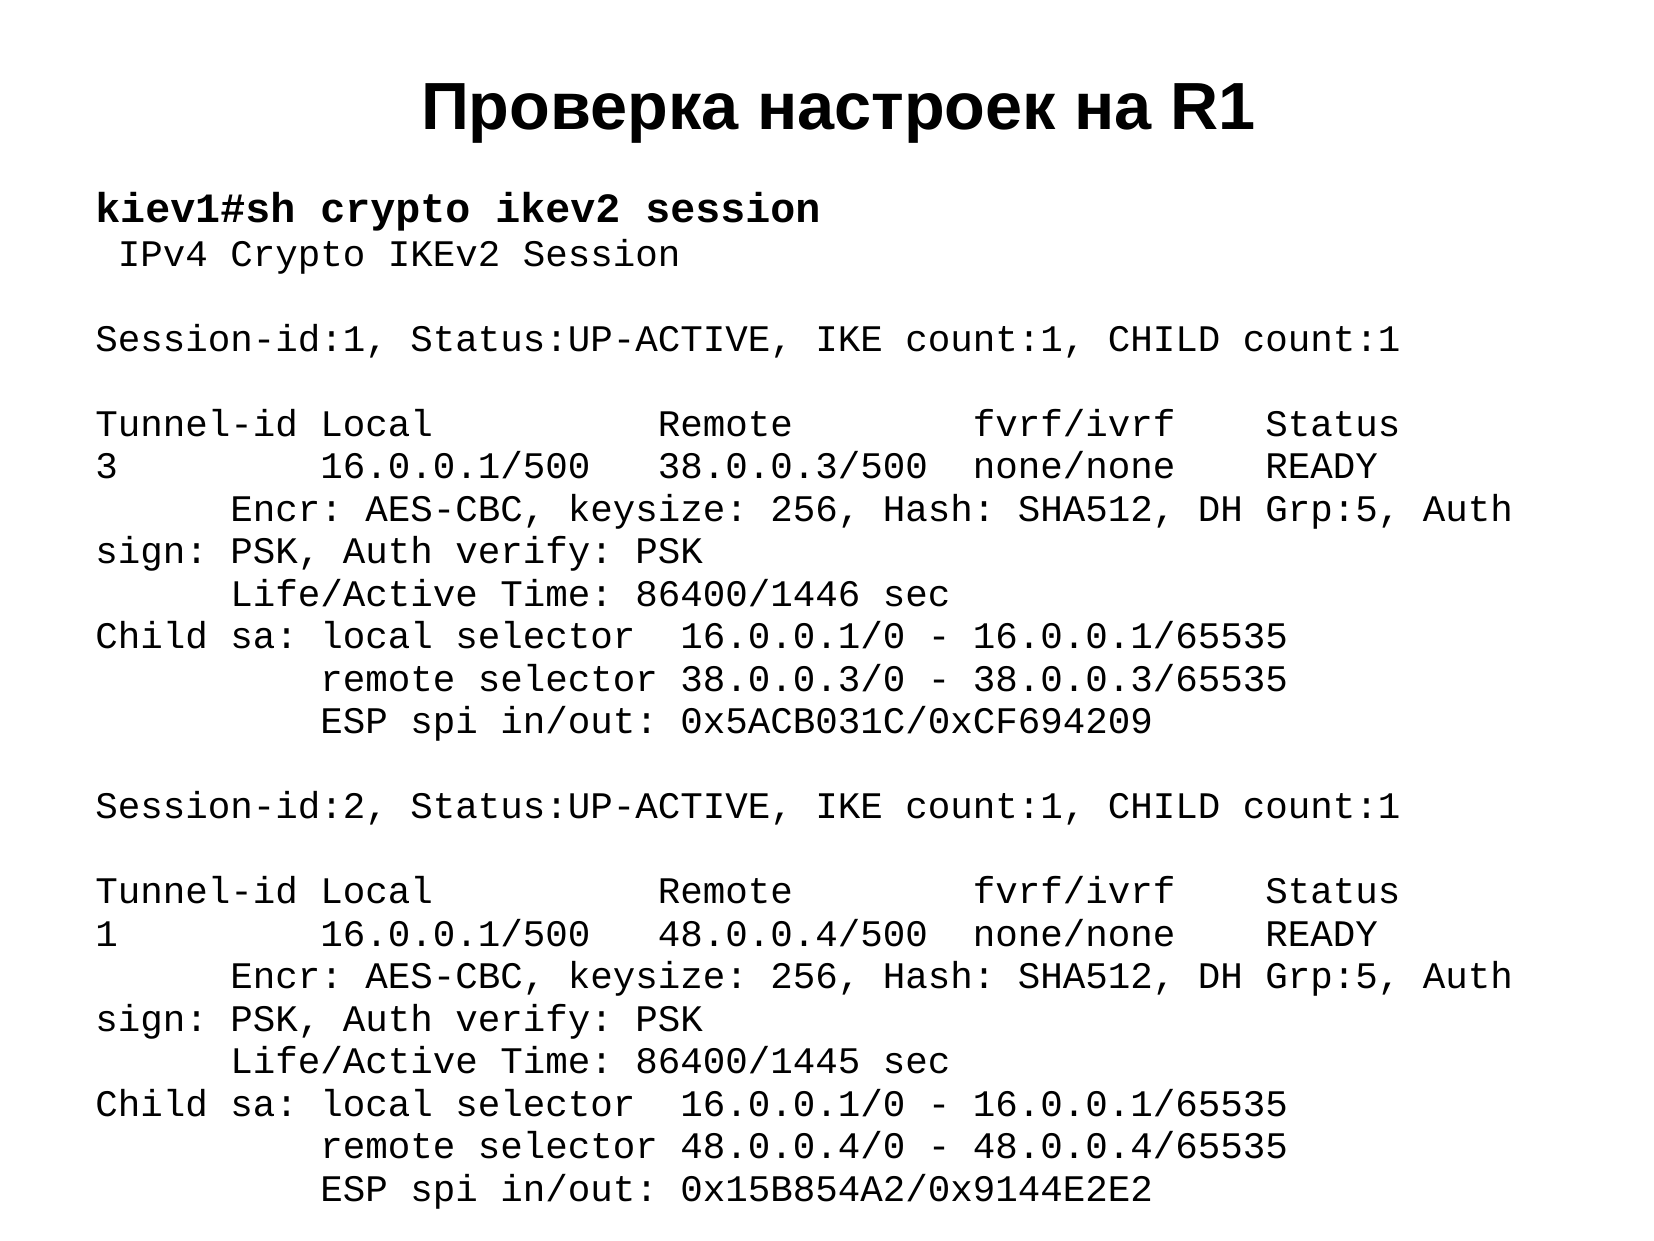

Проверка настроек на R1
# kiev1#sh crypto ikev2 session
 IPv4 Crypto IKEv2 Session
Session-id:1, Status:UP-ACTIVE, IKE count:1, CHILD count:1
Tunnel-id Local Remote fvrf/ivrf Status
3 16.0.0.1/500 38.0.0.3/500 none/none READY
 Encr: AES-CBC, keysize: 256, Hash: SHA512, DH Grp:5, Auth sign: PSK, Auth verify: PSK
 Life/Active Time: 86400/1446 sec
Child sa: local selector 16.0.0.1/0 - 16.0.0.1/65535
 remote selector 38.0.0.3/0 - 38.0.0.3/65535
 ESP spi in/out: 0x5ACB031C/0xCF694209
Session-id:2, Status:UP-ACTIVE, IKE count:1, CHILD count:1
Tunnel-id Local Remote fvrf/ivrf Status
1 16.0.0.1/500 48.0.0.4/500 none/none READY
 Encr: AES-CBC, keysize: 256, Hash: SHA512, DH Grp:5, Auth sign: PSK, Auth verify: PSK
 Life/Active Time: 86400/1445 sec
Child sa: local selector 16.0.0.1/0 - 16.0.0.1/65535
 remote selector 48.0.0.4/0 - 48.0.0.4/65535
 ESP spi in/out: 0x15B854A2/0x9144E2E2